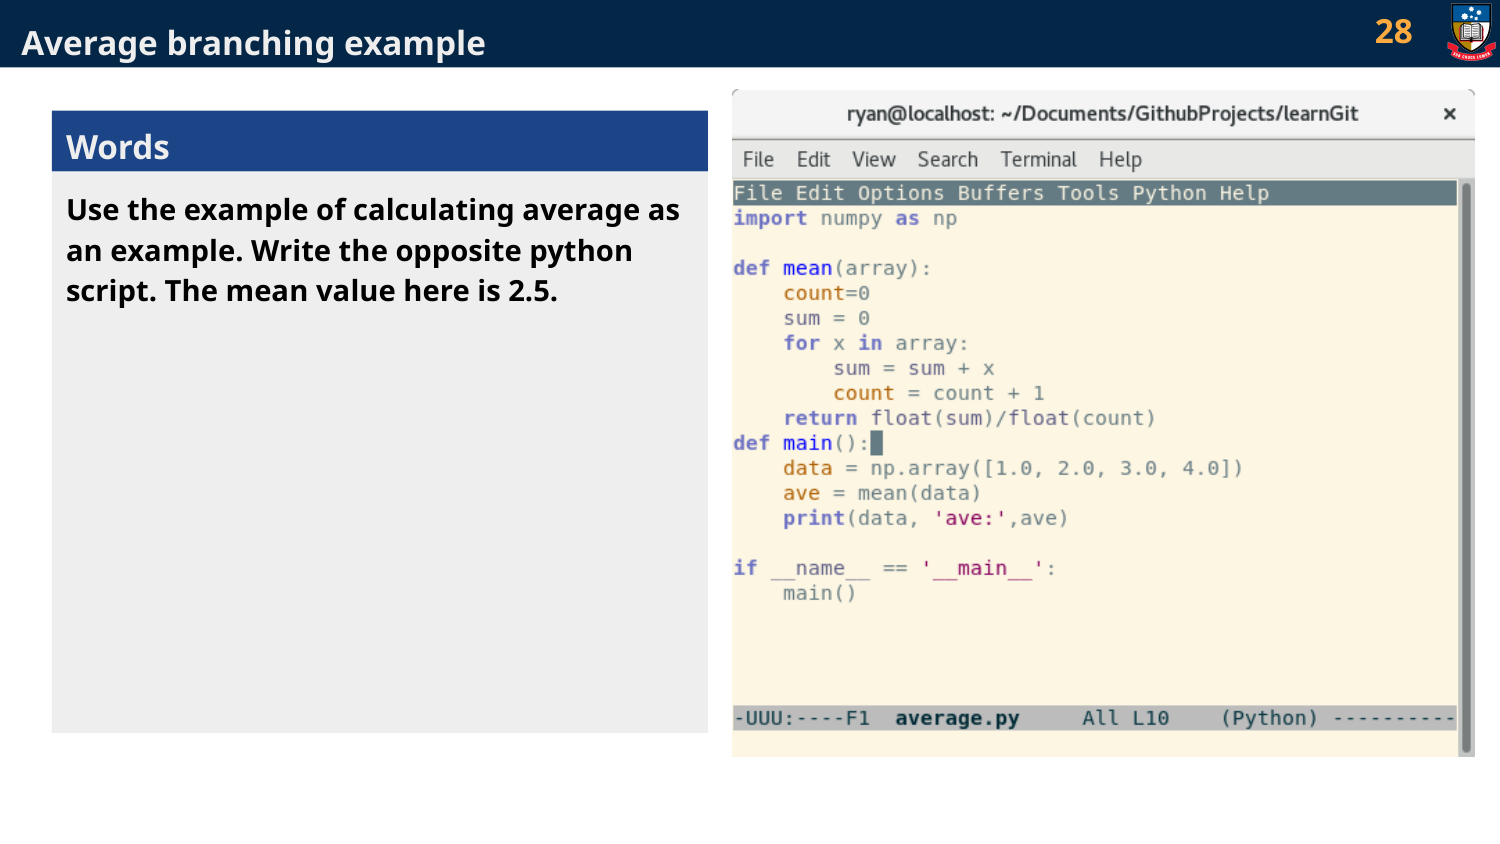

Average branching example
# Words
Use the example of calculating average as an example. Write the opposite python script. The mean value here is 2.5.